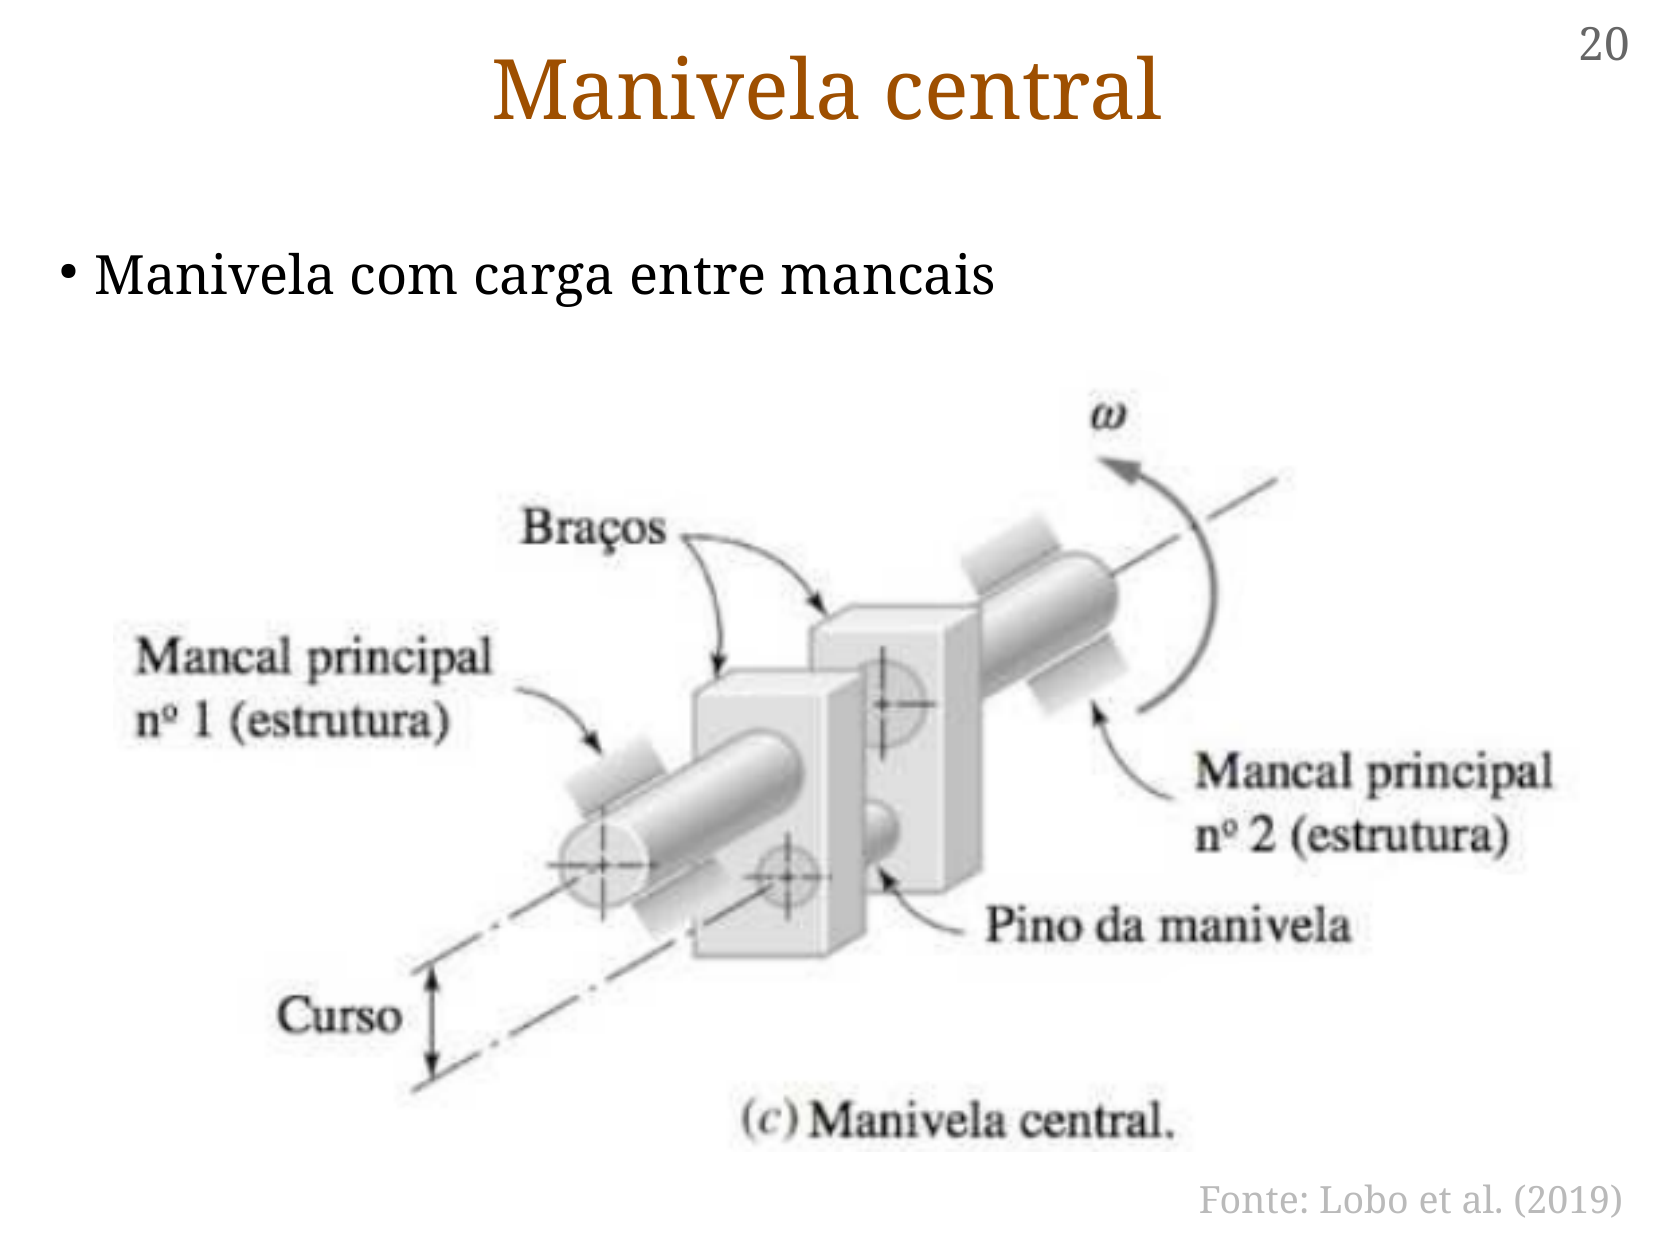

20
# Manivela central
Manivela com carga entre mancais
Fonte: Lobo et al. (2019)